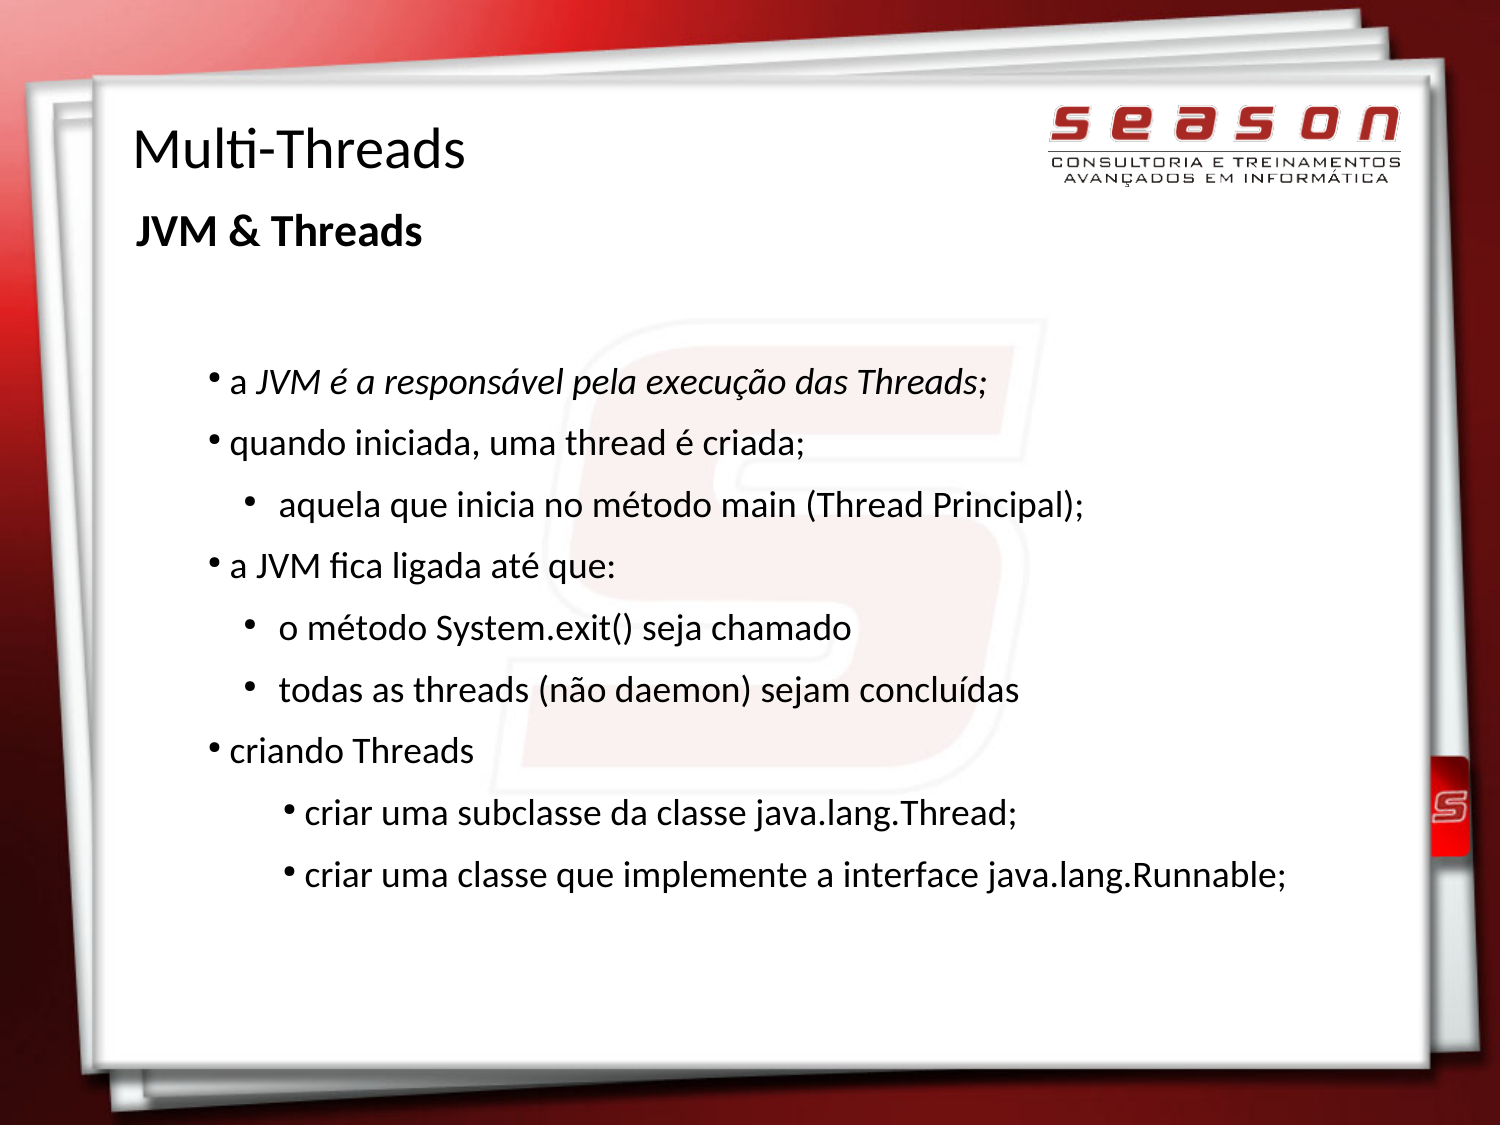

# Multi-Threads
JVM & Threads
 a JVM é a responsável pela execução das Threads;
 quando iniciada, uma thread é criada;
aquela que inicia no método main (Thread Principal);
 a JVM fica ligada até que:
o método System.exit() seja chamado
todas as threads (não daemon) sejam concluídas
 criando Threads
 criar uma subclasse da classe java.lang.Thread;
 criar uma classe que implemente a interface java.lang.Runnable;